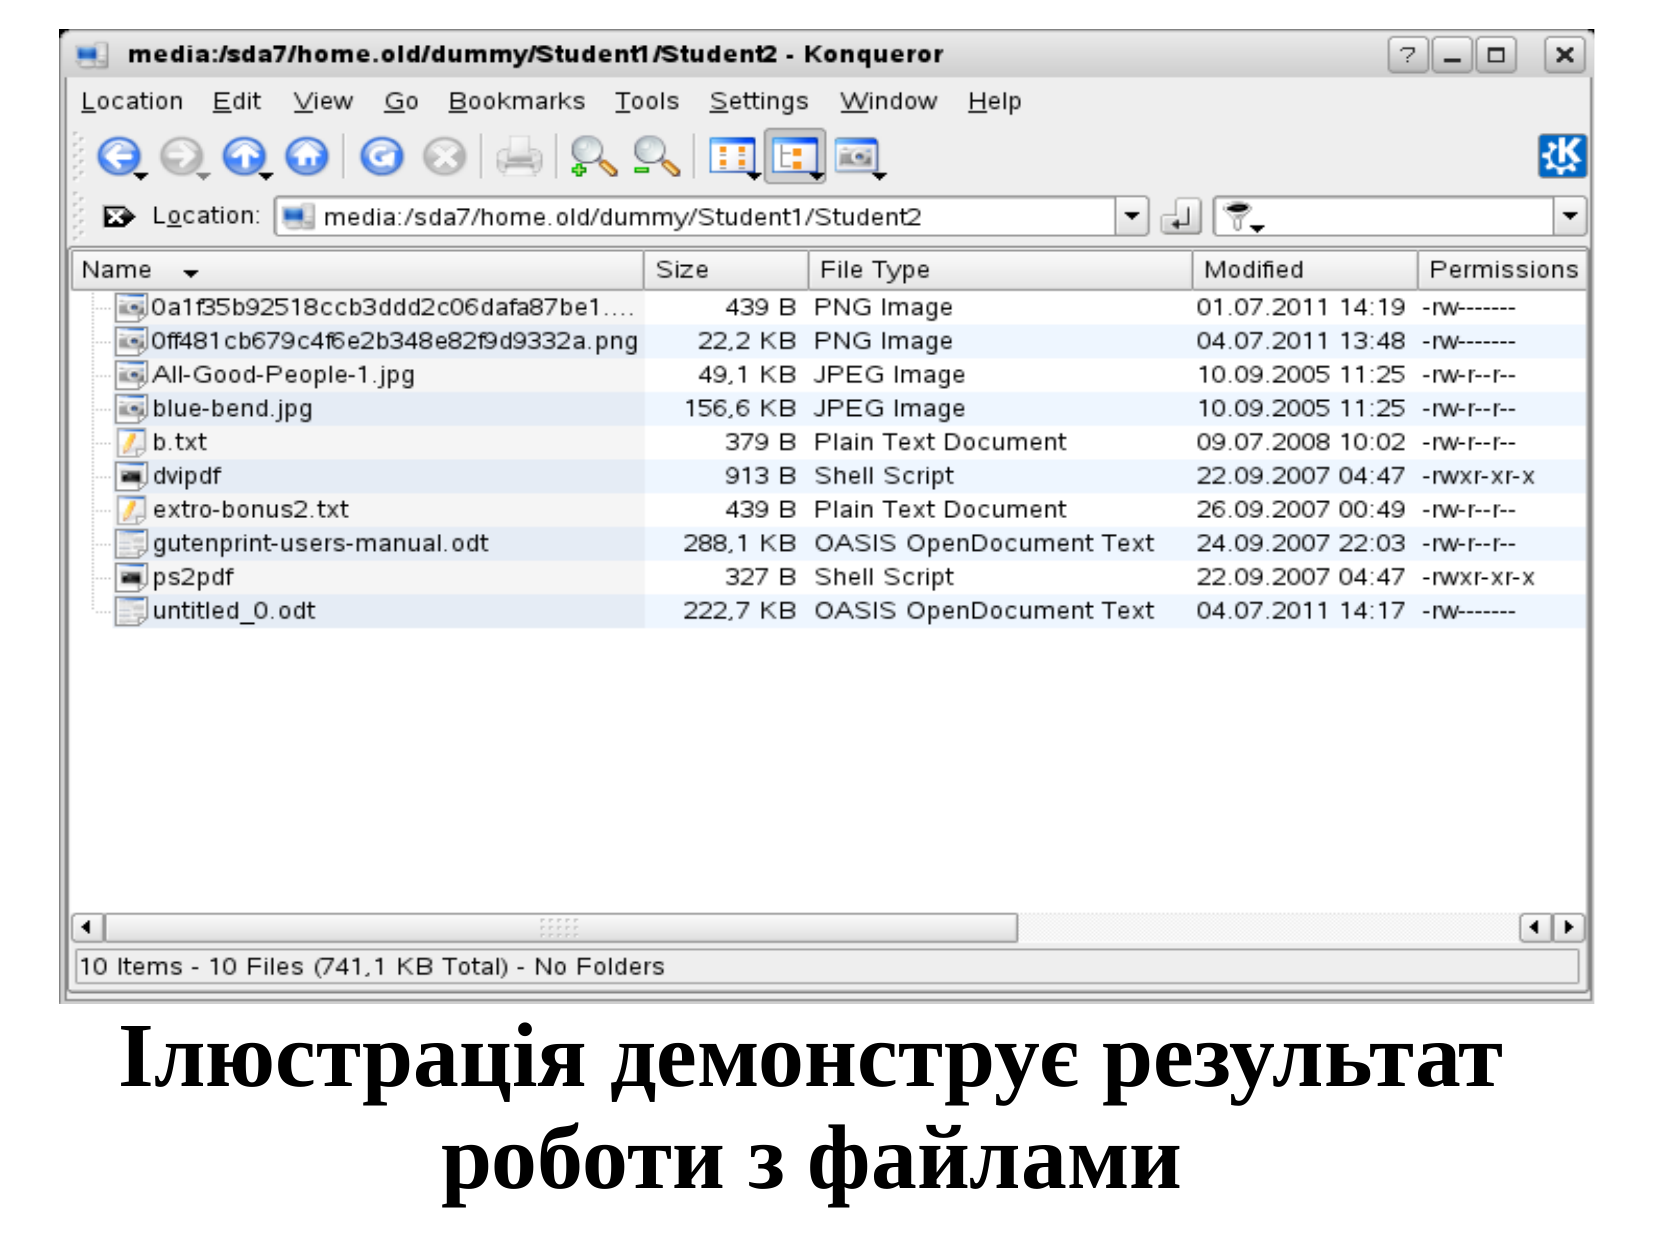

# Ілюстрація демонструє результат роботи з файлами